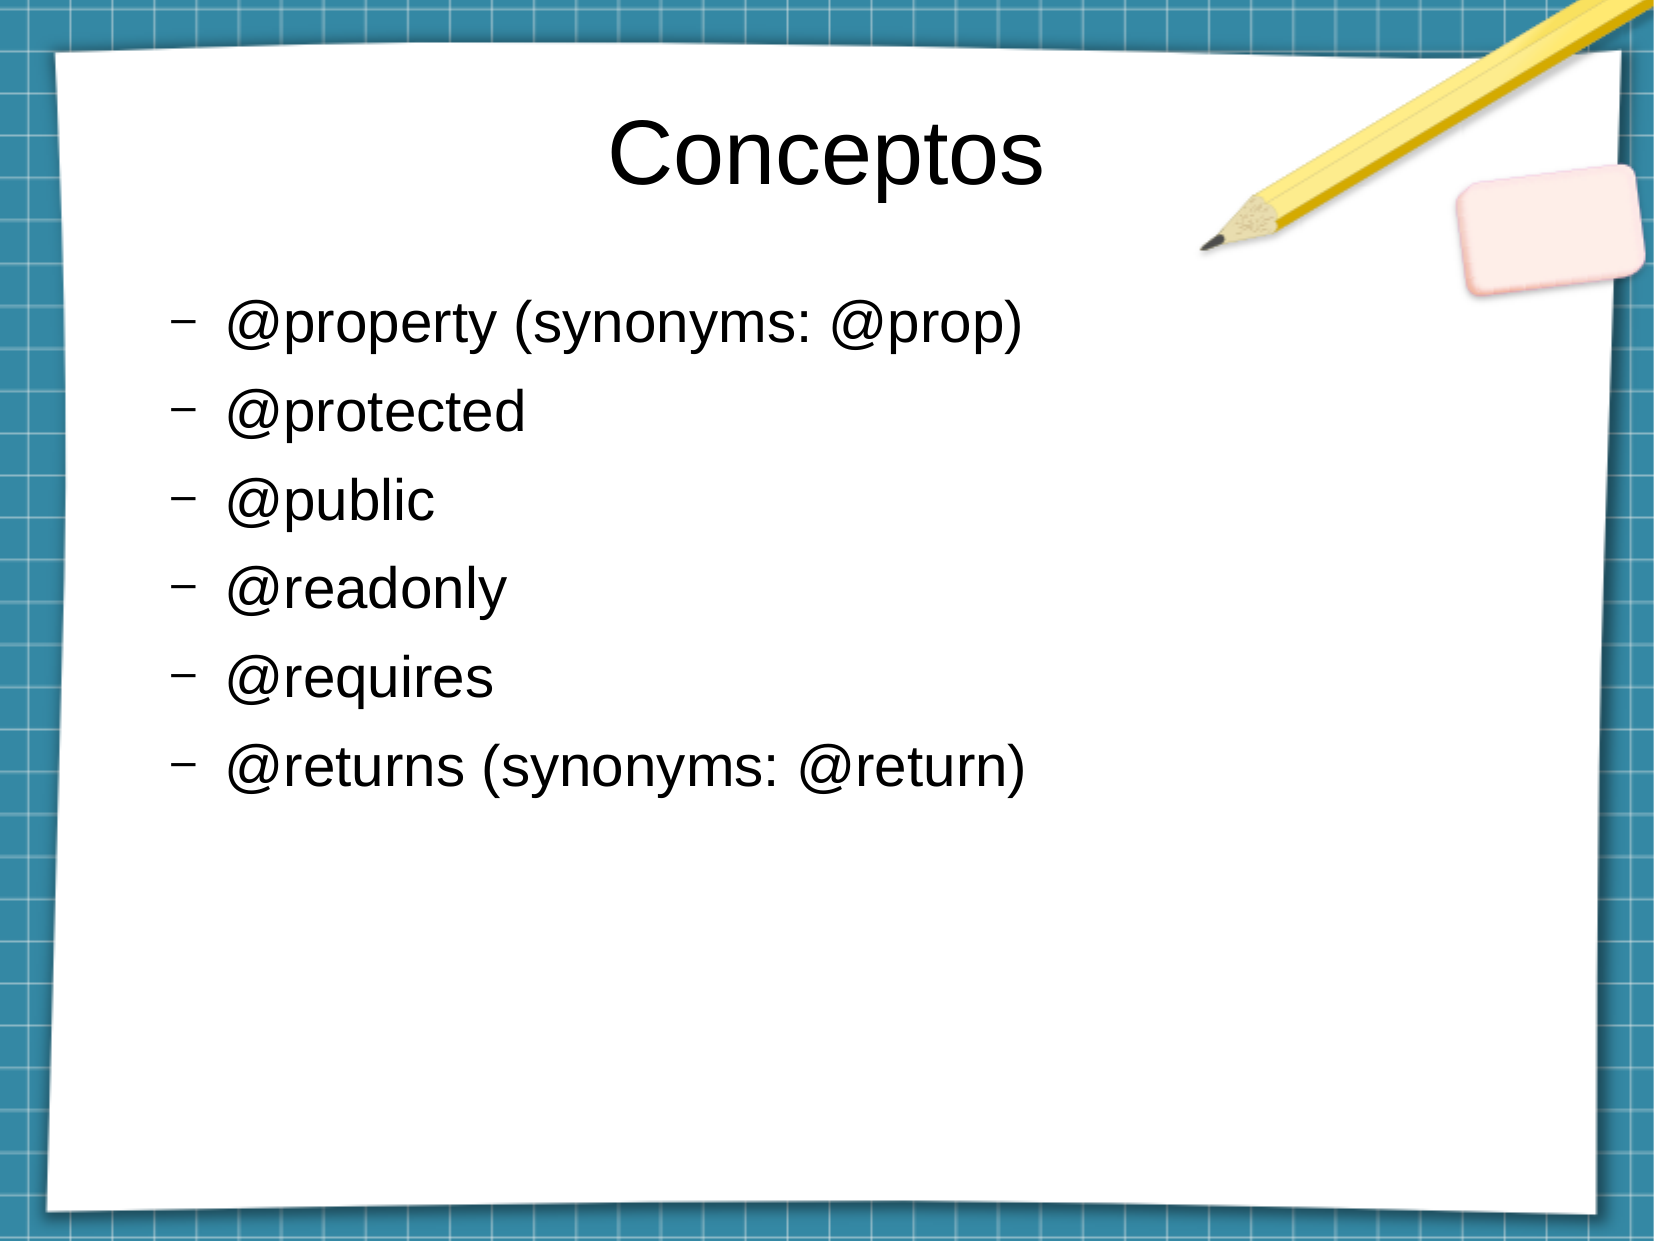

# Conceptos
@property (synonyms: @prop)
@protected
@public
@readonly
@requires
@returns (synonyms: @return)